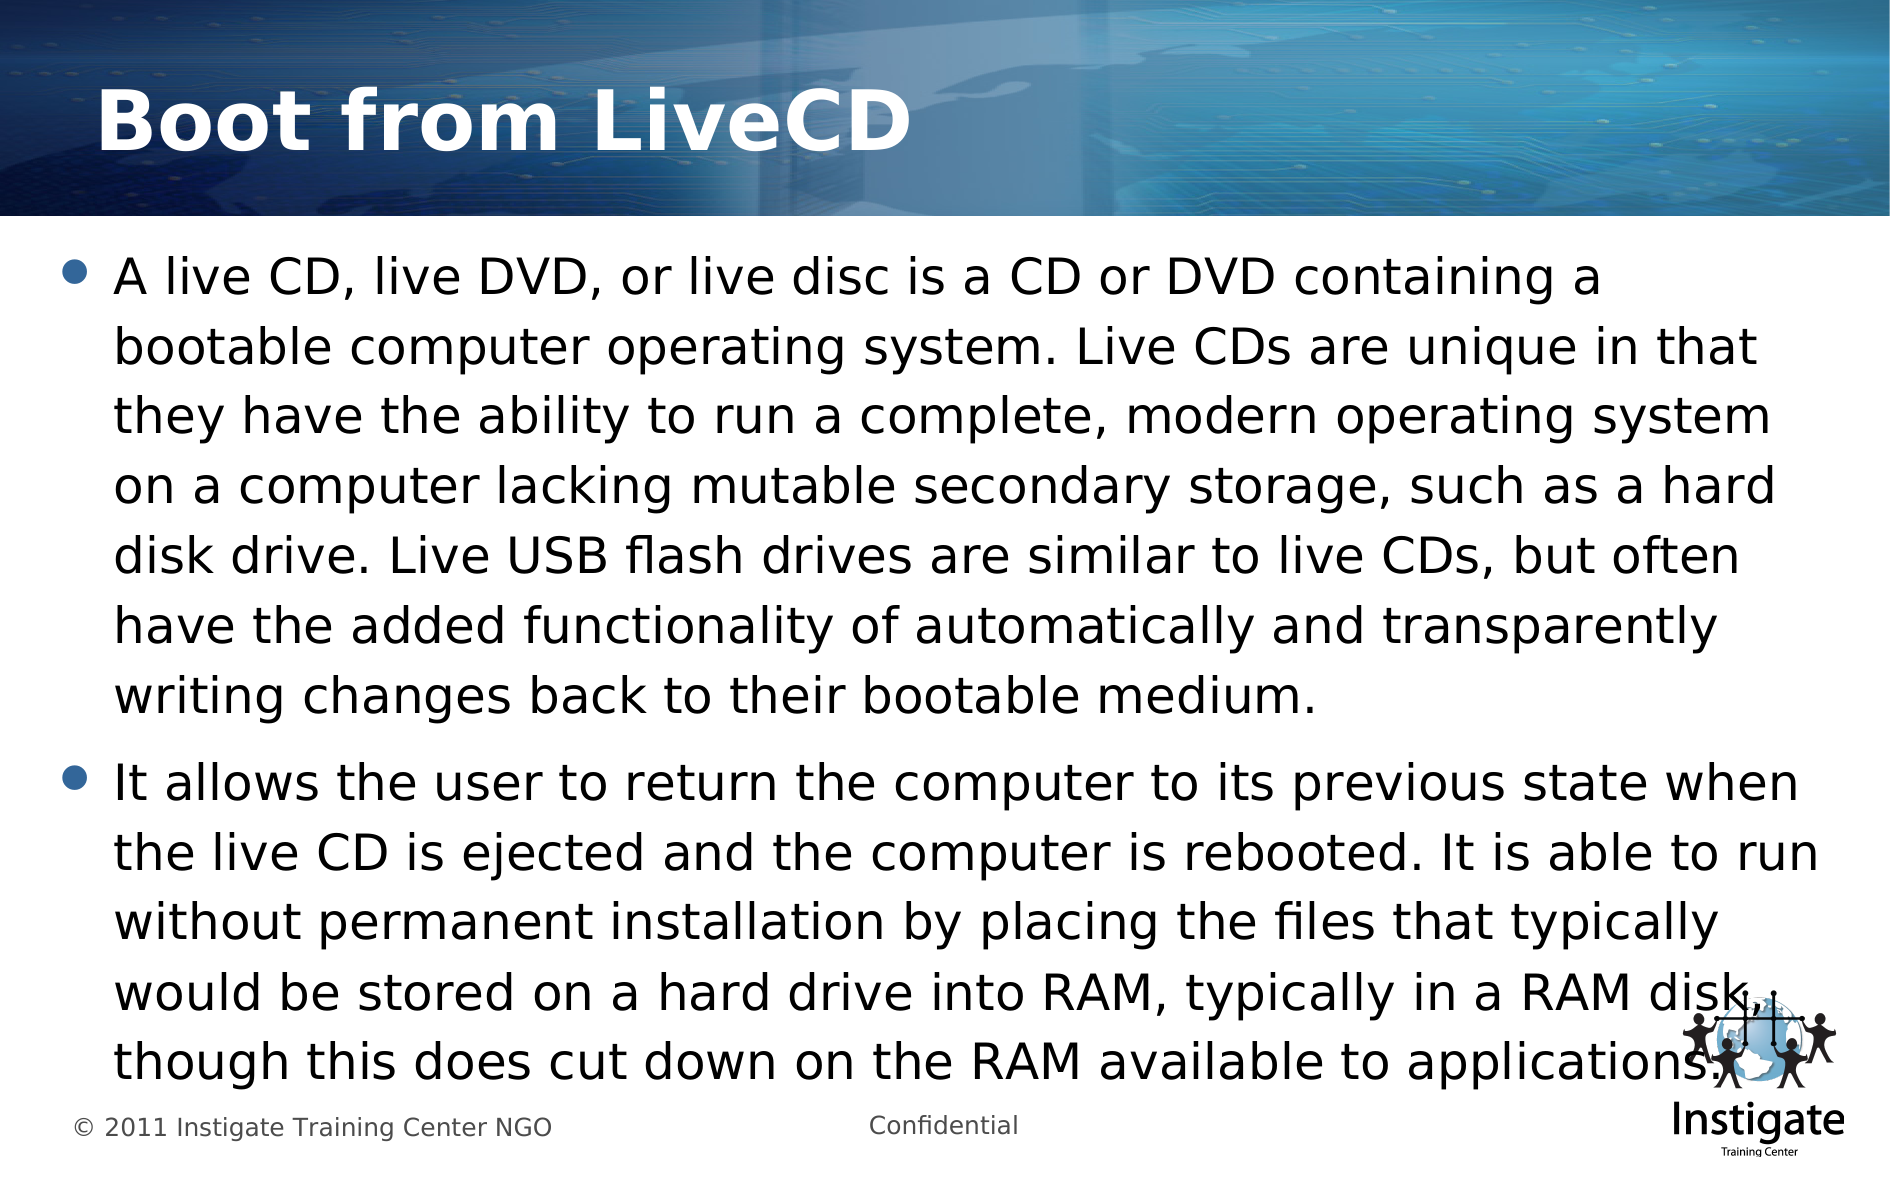

# Boot from LiveCD
A live CD, live DVD, or live disc is a CD or DVD containing a bootable computer operating system. Live CDs are unique in that they have the ability to run a complete, modern operating system on a computer lacking mutable secondary storage, such as a hard disk drive. Live USB flash drives are similar to live CDs, but often have the added functionality of automatically and transparently writing changes back to their bootable medium.
It allows the user to return the computer to its previous state when the live CD is ejected and the computer is rebooted. It is able to run without permanent installation by placing the files that typically would be stored on a hard drive into RAM, typically in a RAM disk, though this does cut down on the RAM available to applications.